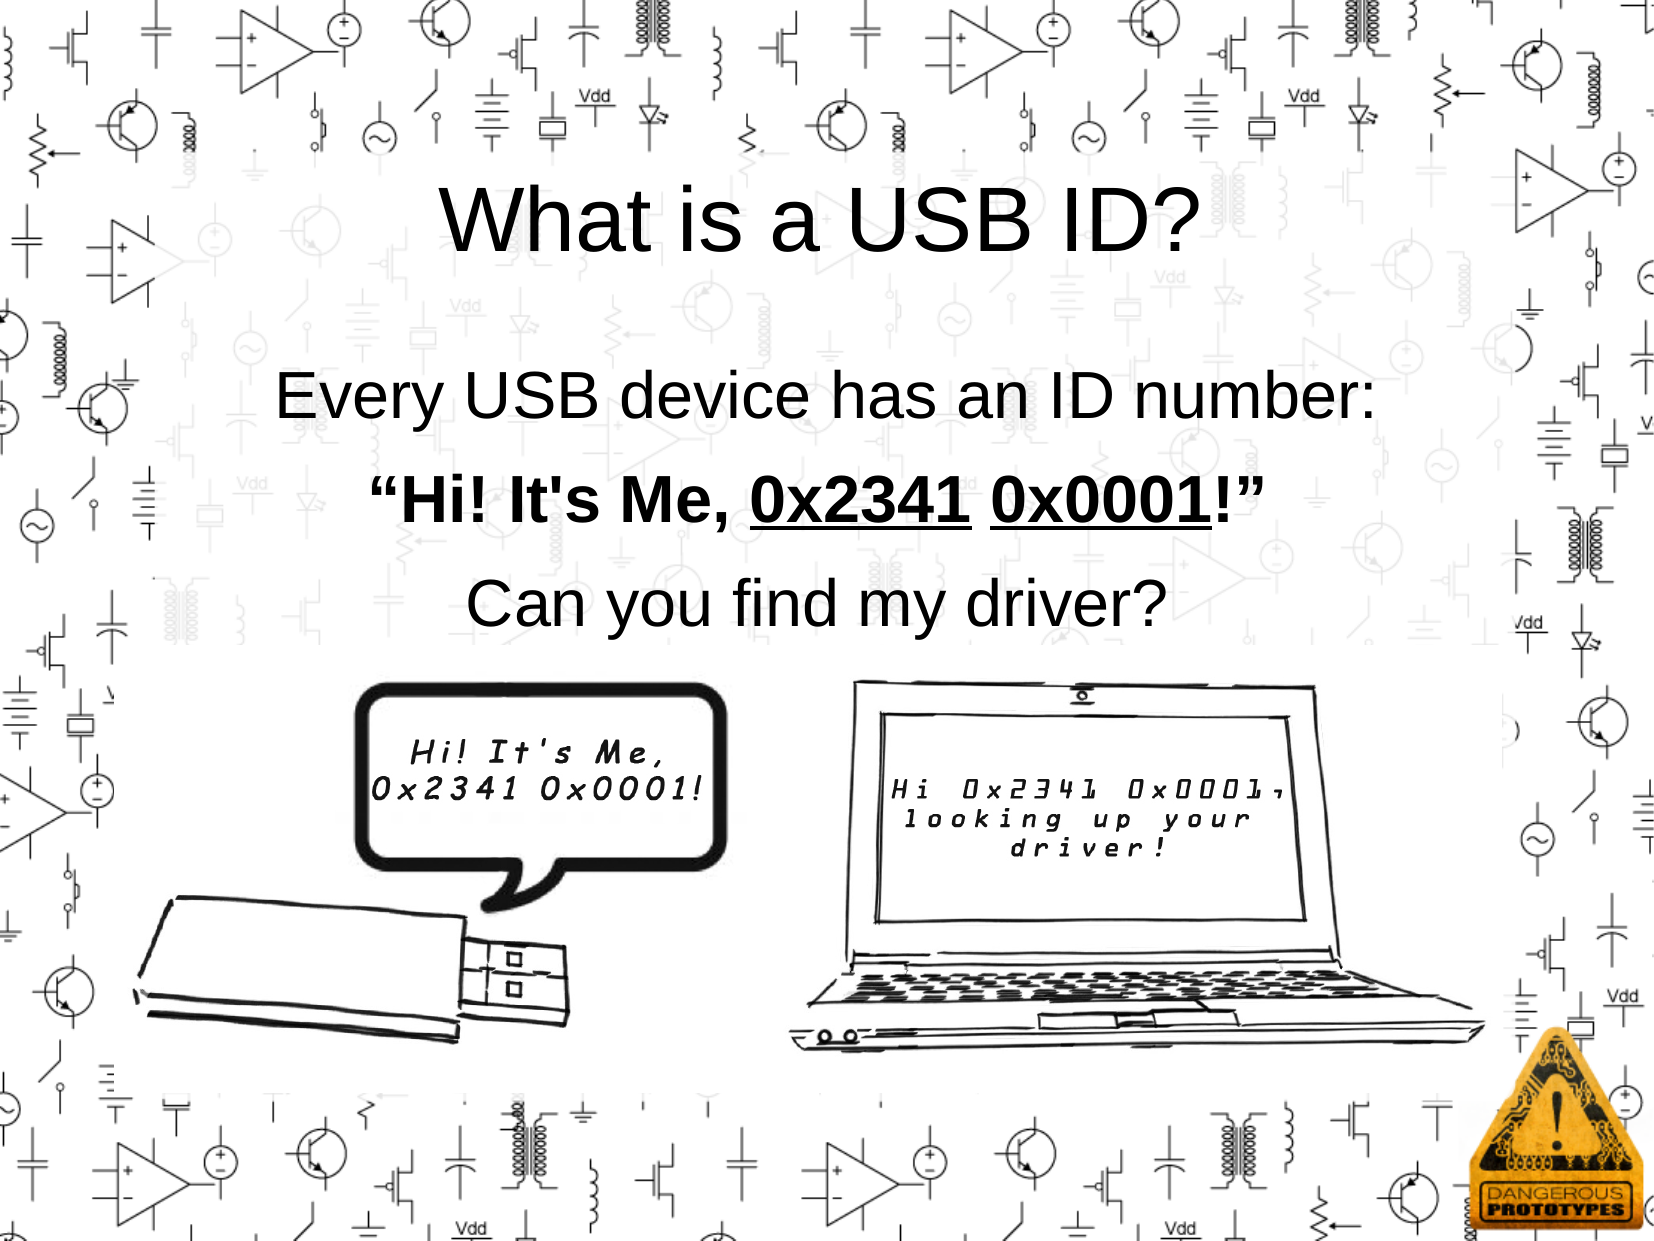

What is a USB ID?
Every USB device has an ID number:
“Hi! It's Me, 0x2341 0x0001!”
Can you find my driver?